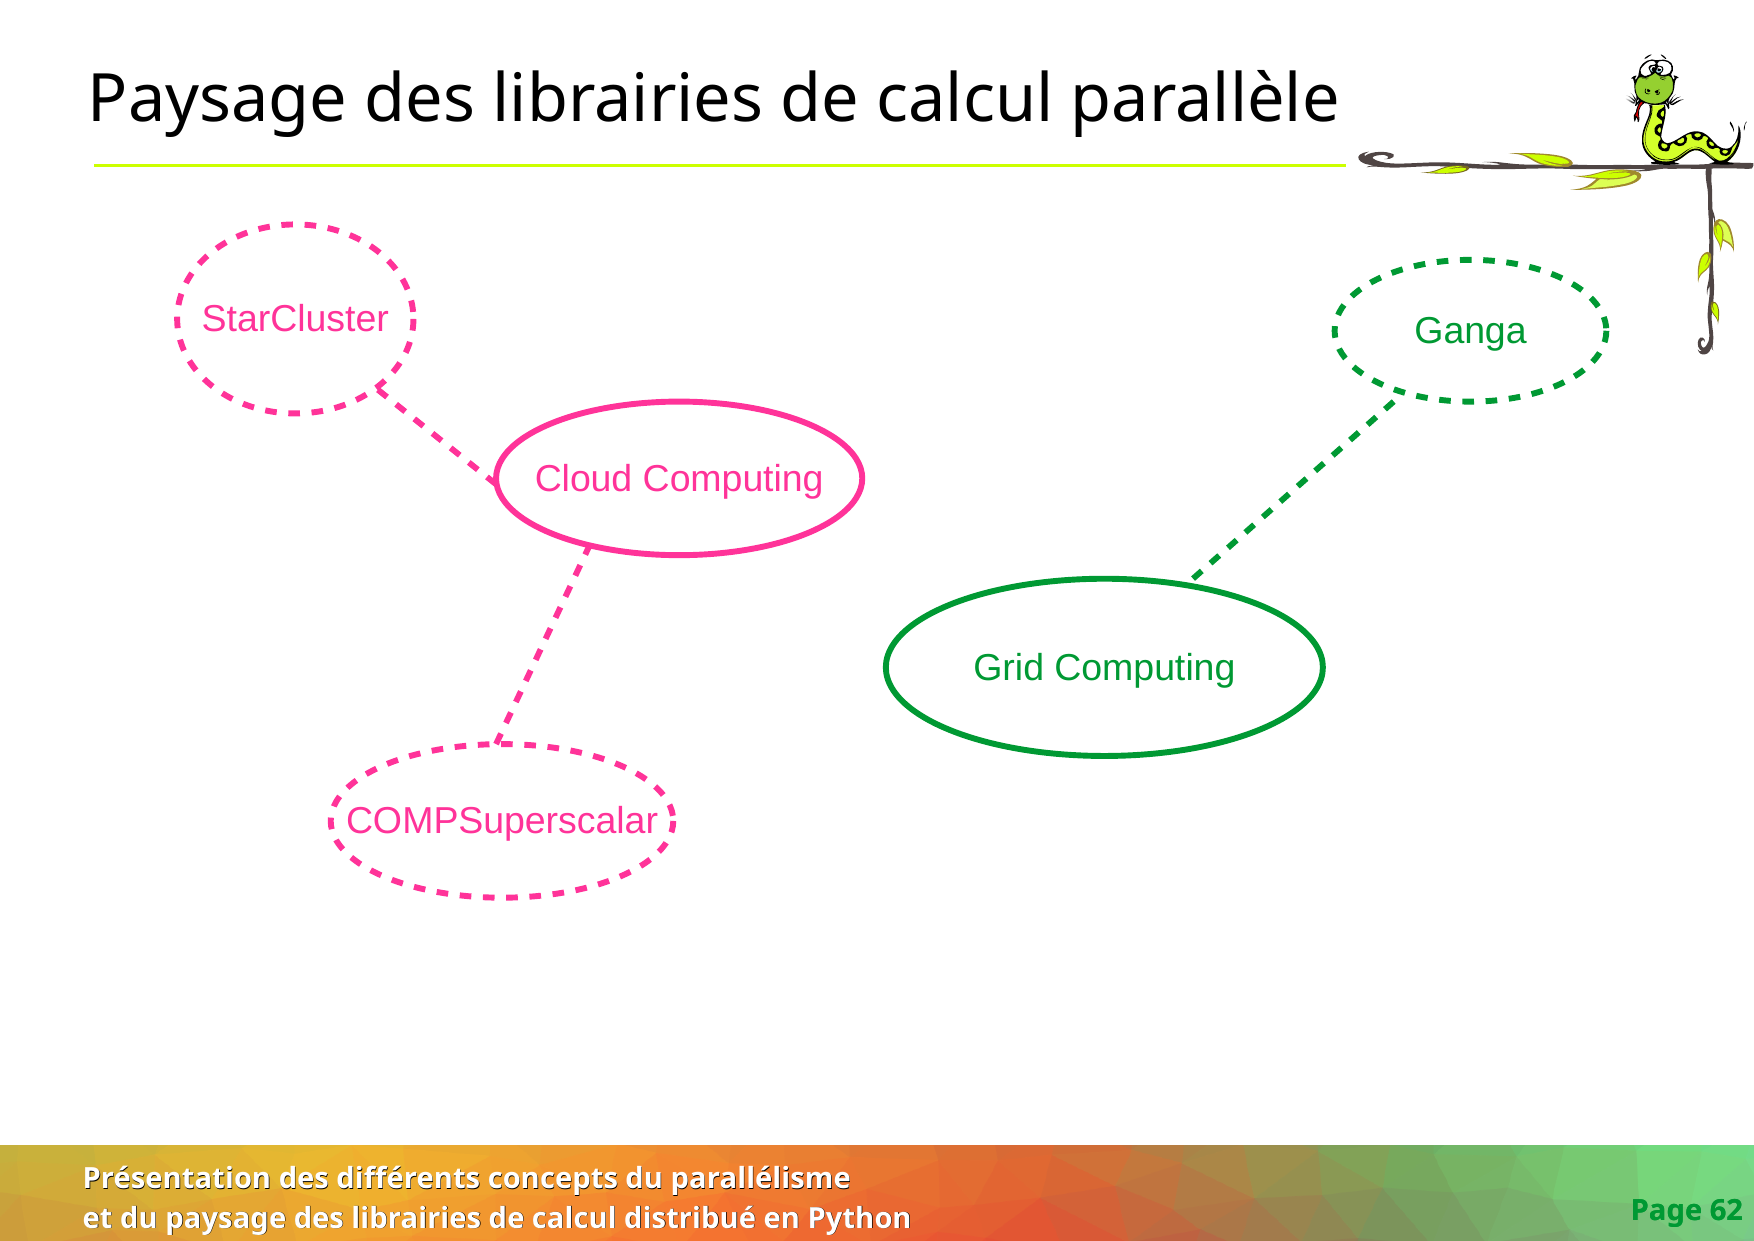

# Paysage des librairies de calcul parallèle
StarCluster
Ganga
Cloud Computing
Grid Computing
COMPSuperscalar
62